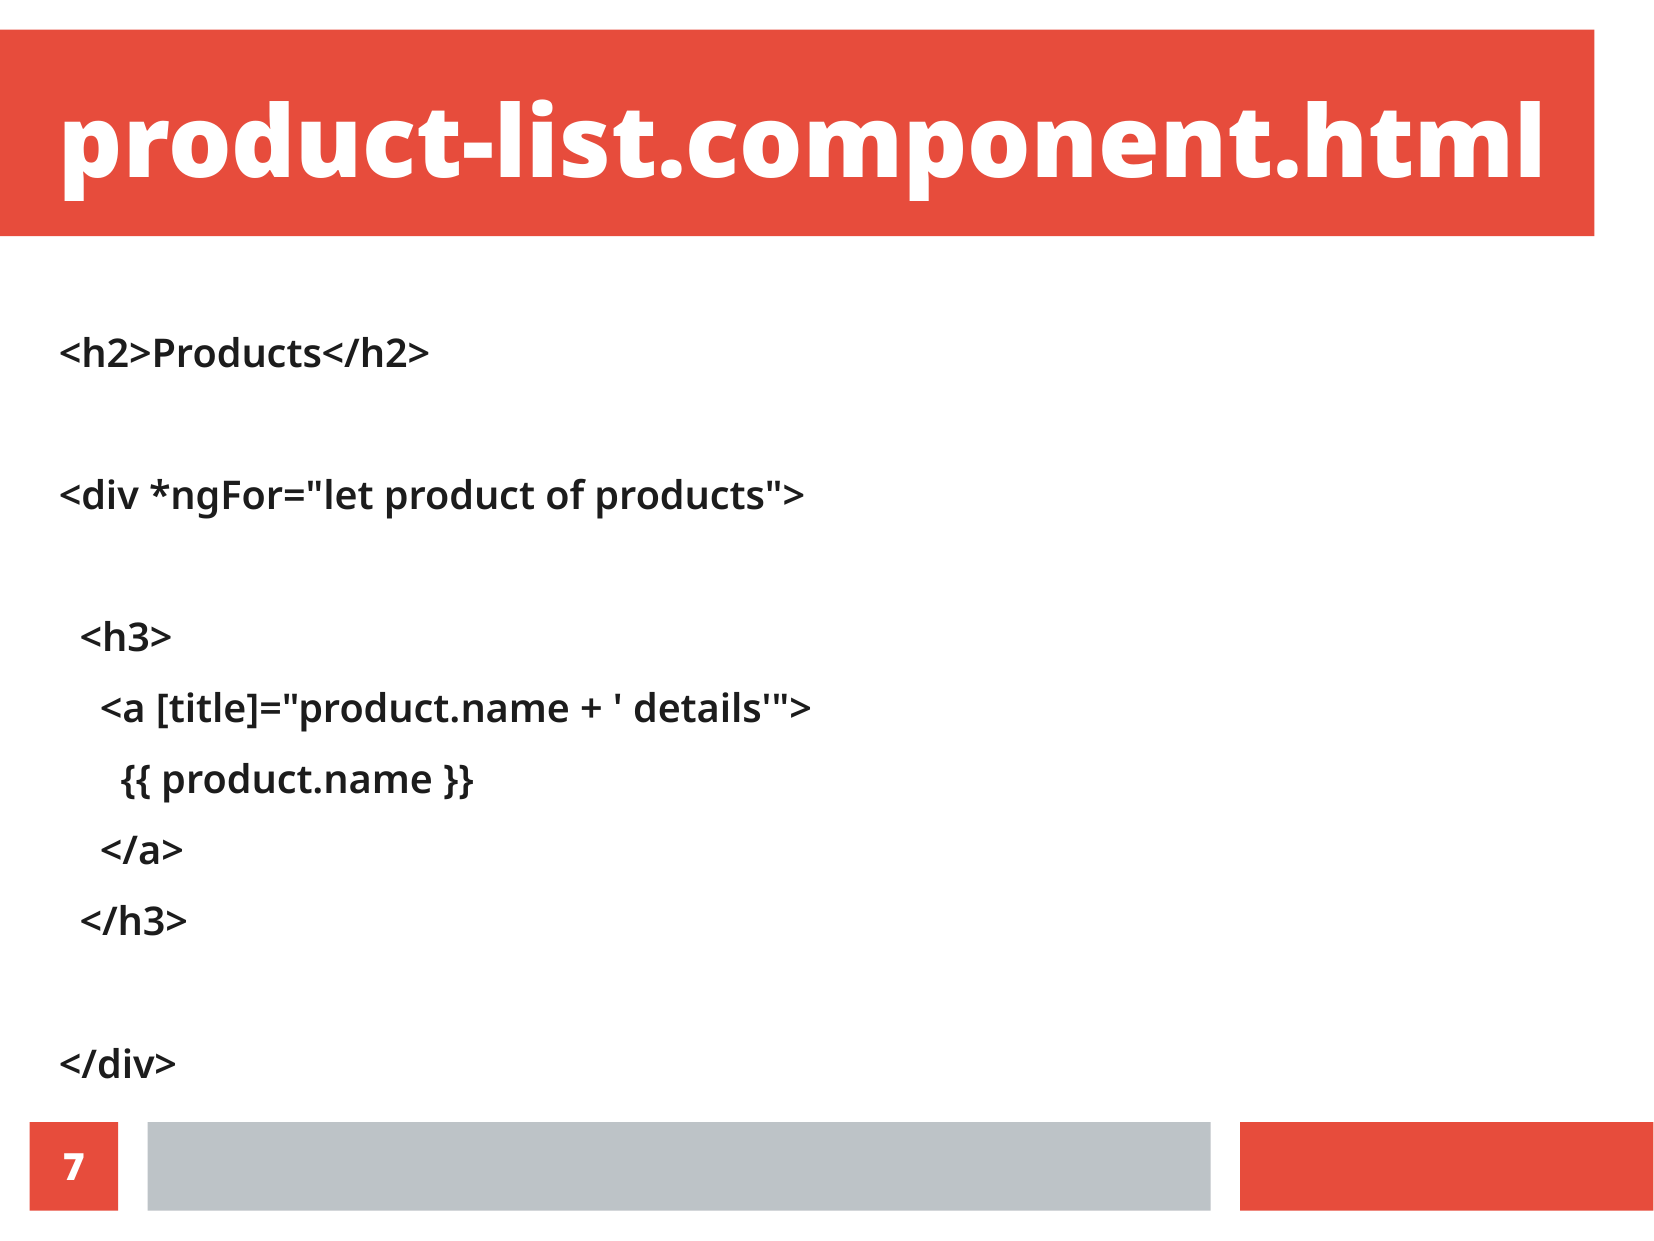

# product-list.component.html
<h2>Products</h2>
<div *ngFor="let product of products">
 <h3>
 <a [title]="product.name + ' details'">
 {{ product.name }}
 </a>
 </h3>
</div>
7